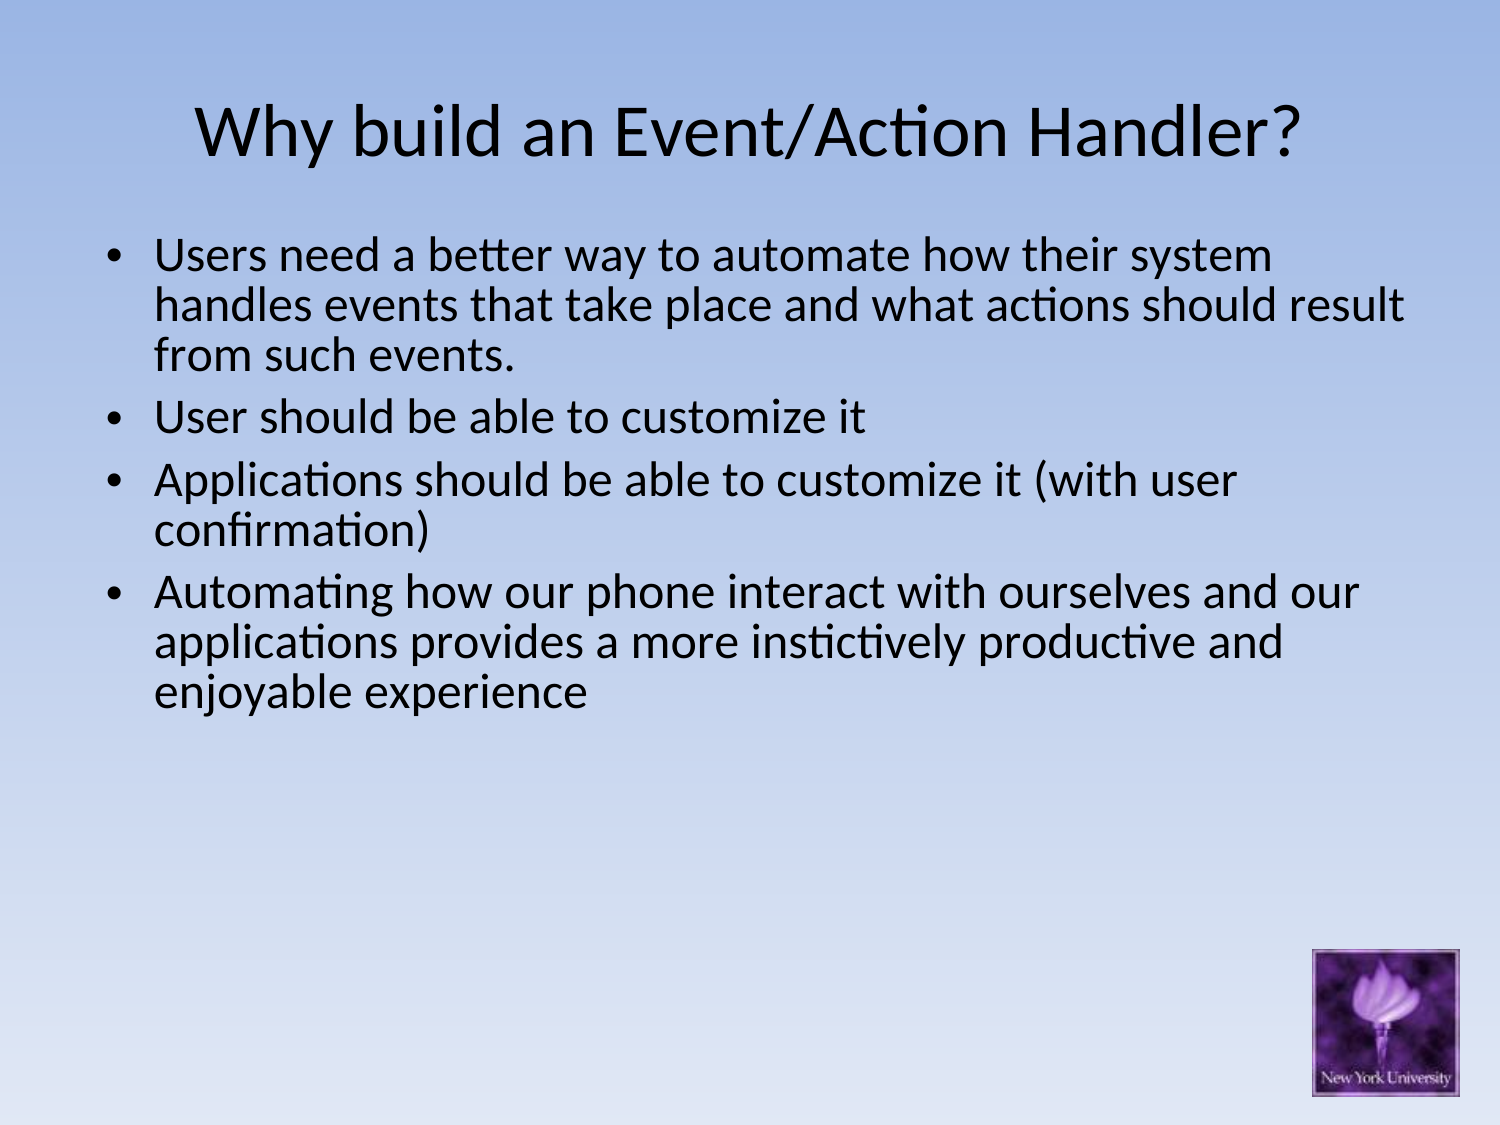

# Why build an Event/Action Handler?
Users need a better way to automate how their system handles events that take place and what actions should result from such events.
User should be able to customize it
Applications should be able to customize it (with user confirmation)
Automating how our phone interact with ourselves and our applications provides a more instictively productive and enjoyable experience